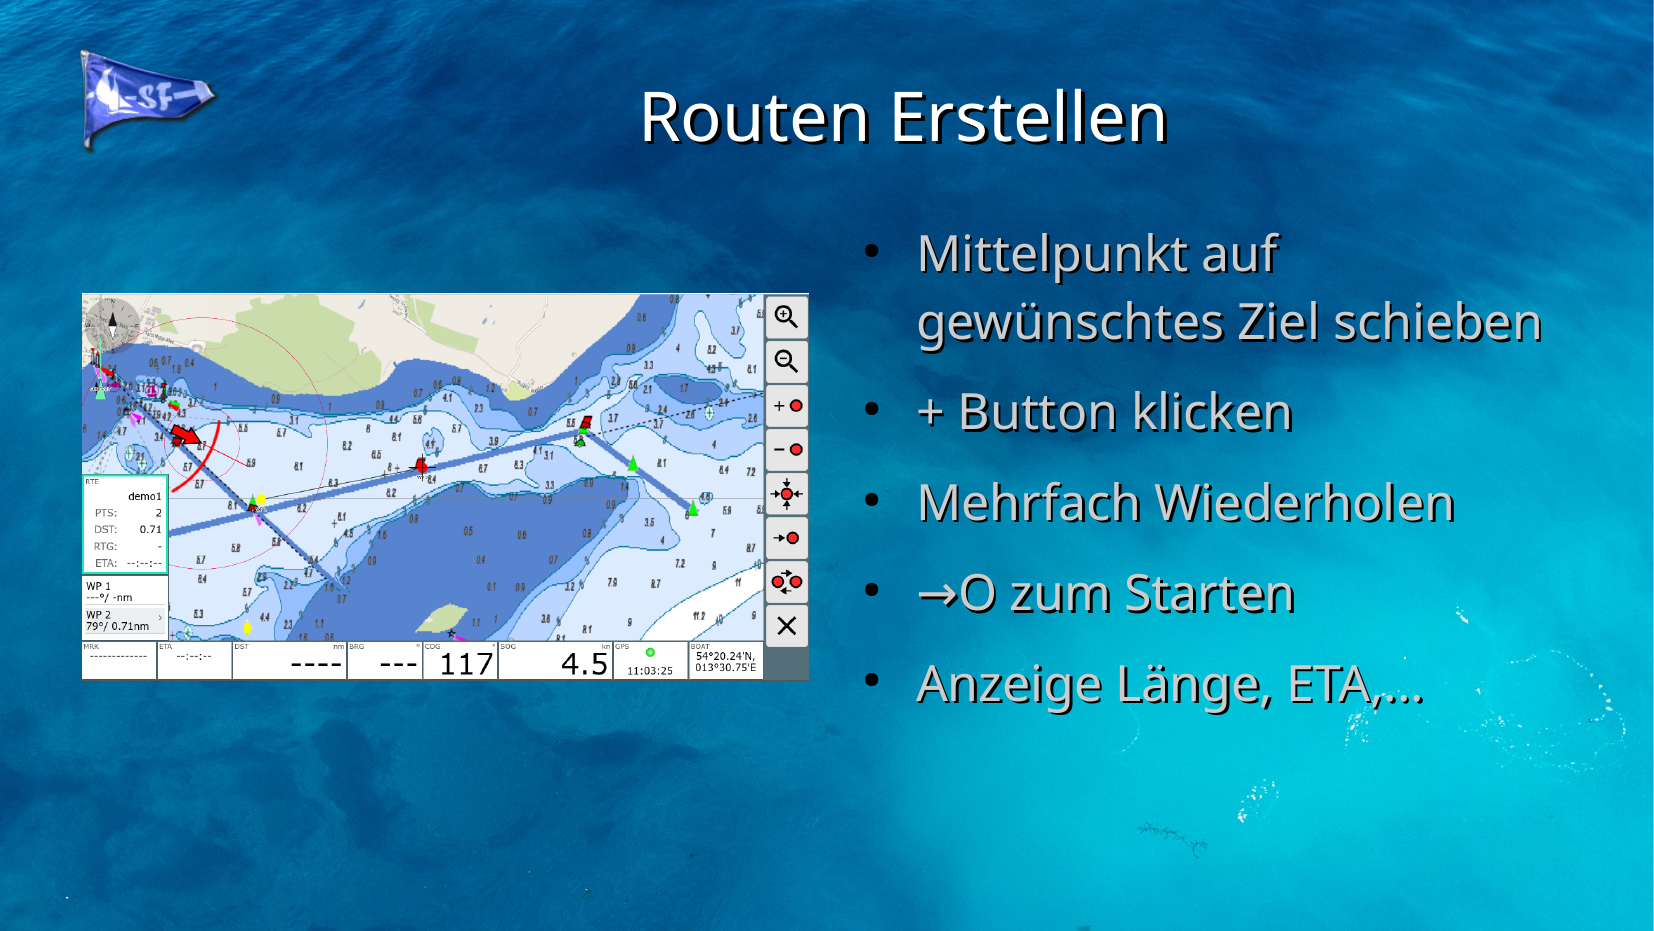

# Routen Erstellen
Mittelpunkt auf gewünschtes Ziel schieben
+ Button klicken
Mehrfach Wiederholen
→O zum Starten
Anzeige Länge, ETA,...